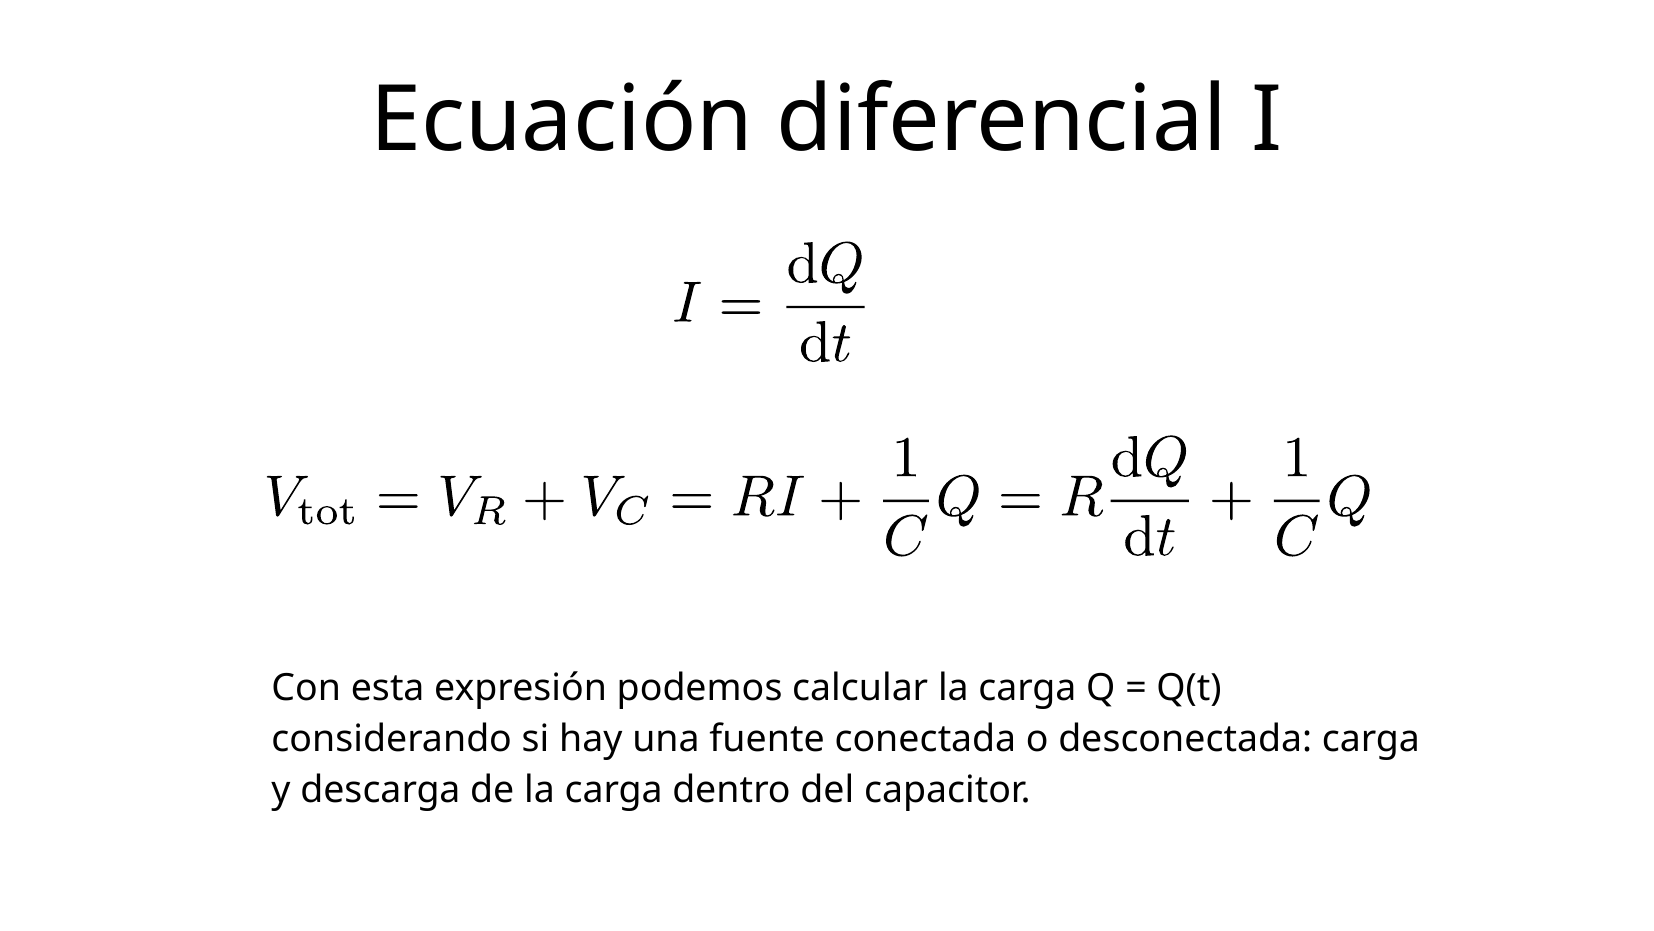

# Ecuación diferencial I
Con esta expresión podemos calcular la carga Q = Q(t) considerando si hay una fuente conectada o desconectada: carga y descarga de la carga dentro del capacitor.